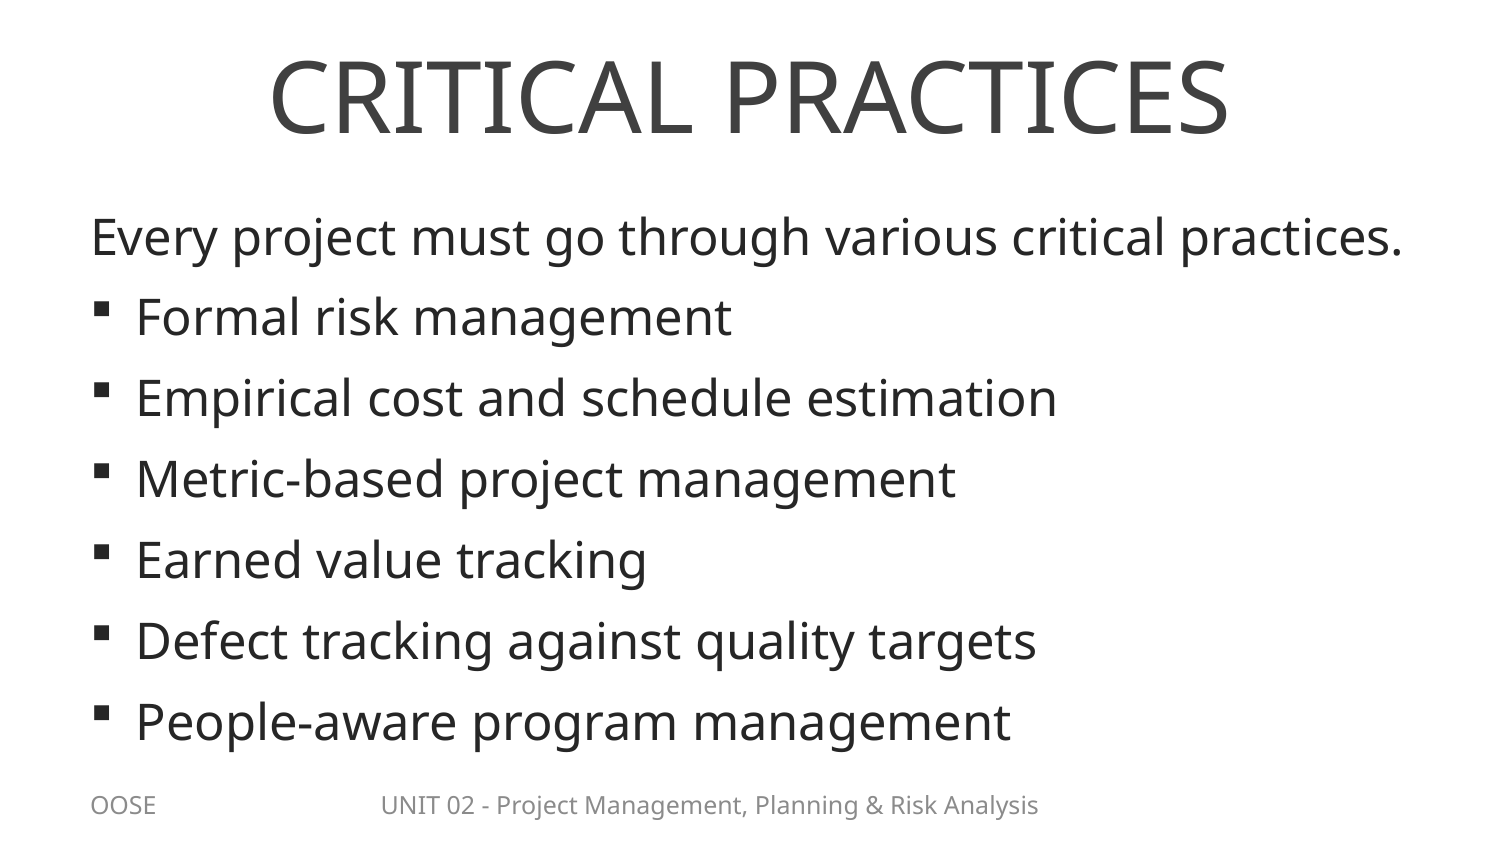

# Critical practices
Every project must go through various critical practices.
Formal risk management
Empirical cost and schedule estimation
Metric-based project management
Earned value tracking
Defect tracking against quality targets
People-aware program management
OOSE
UNIT 02 - Project Management, Planning & Risk Analysis